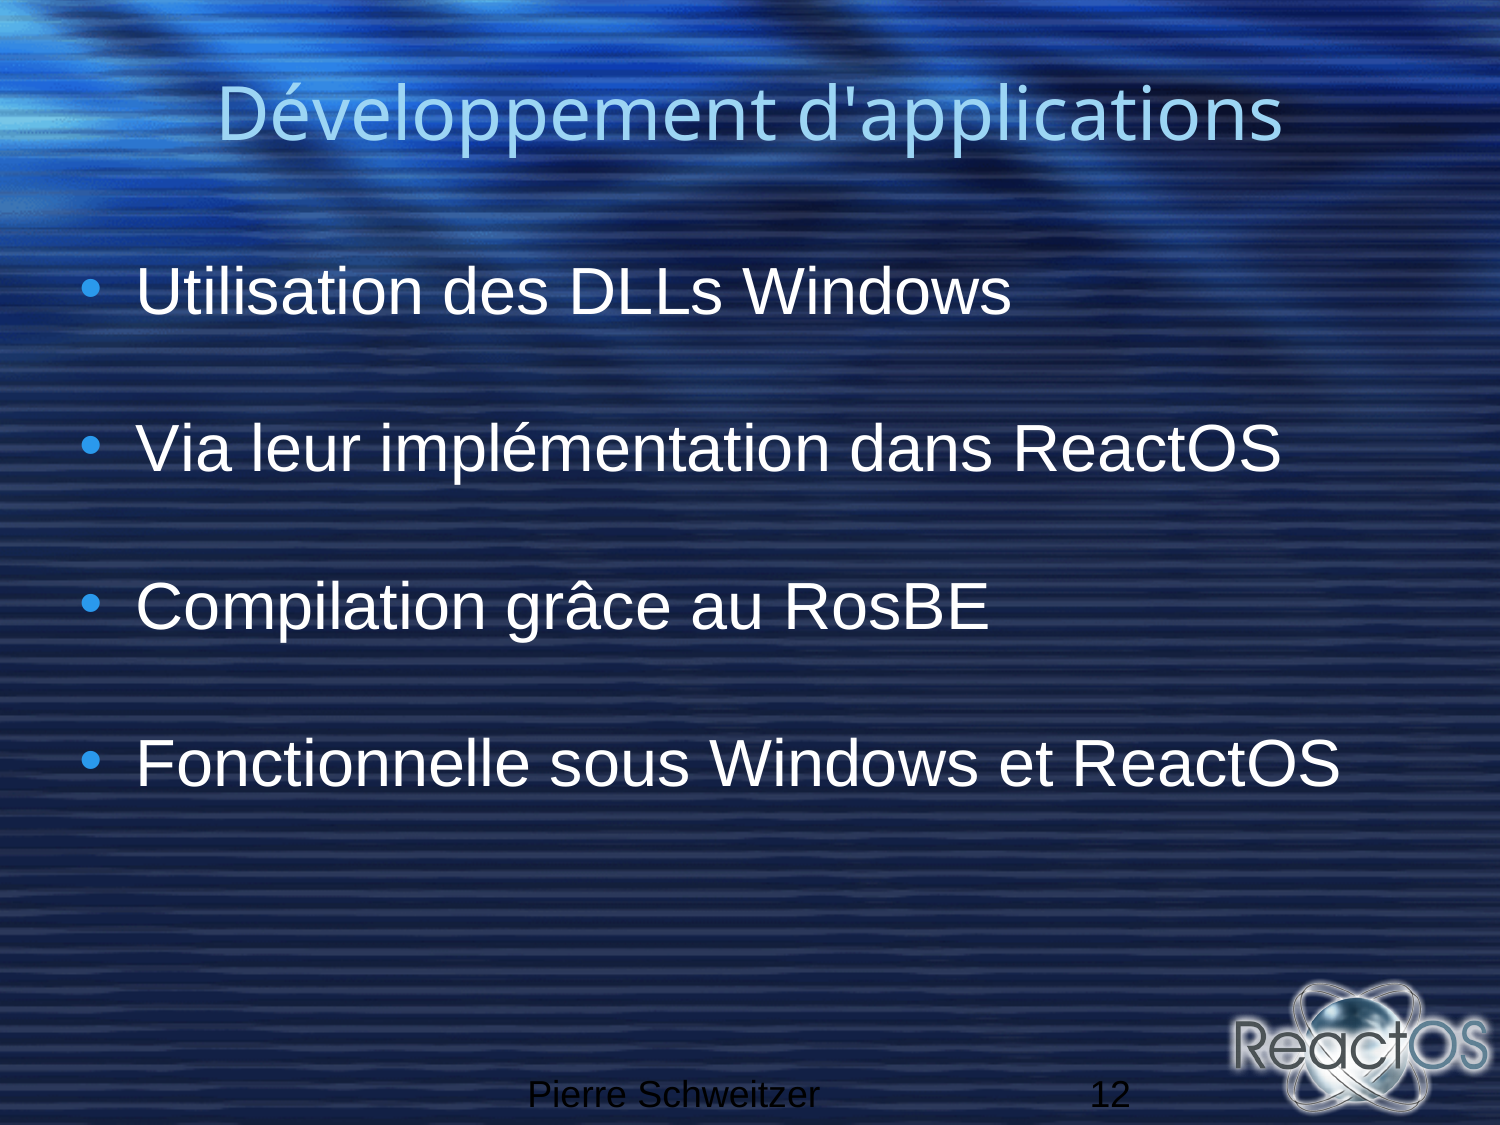

# Développement d'applications
Utilisation des DLLs Windows
Via leur implémentation dans ReactOS
Compilation grâce au RosBE
Fonctionnelle sous Windows et ReactOS
Pierre Schweitzer
12